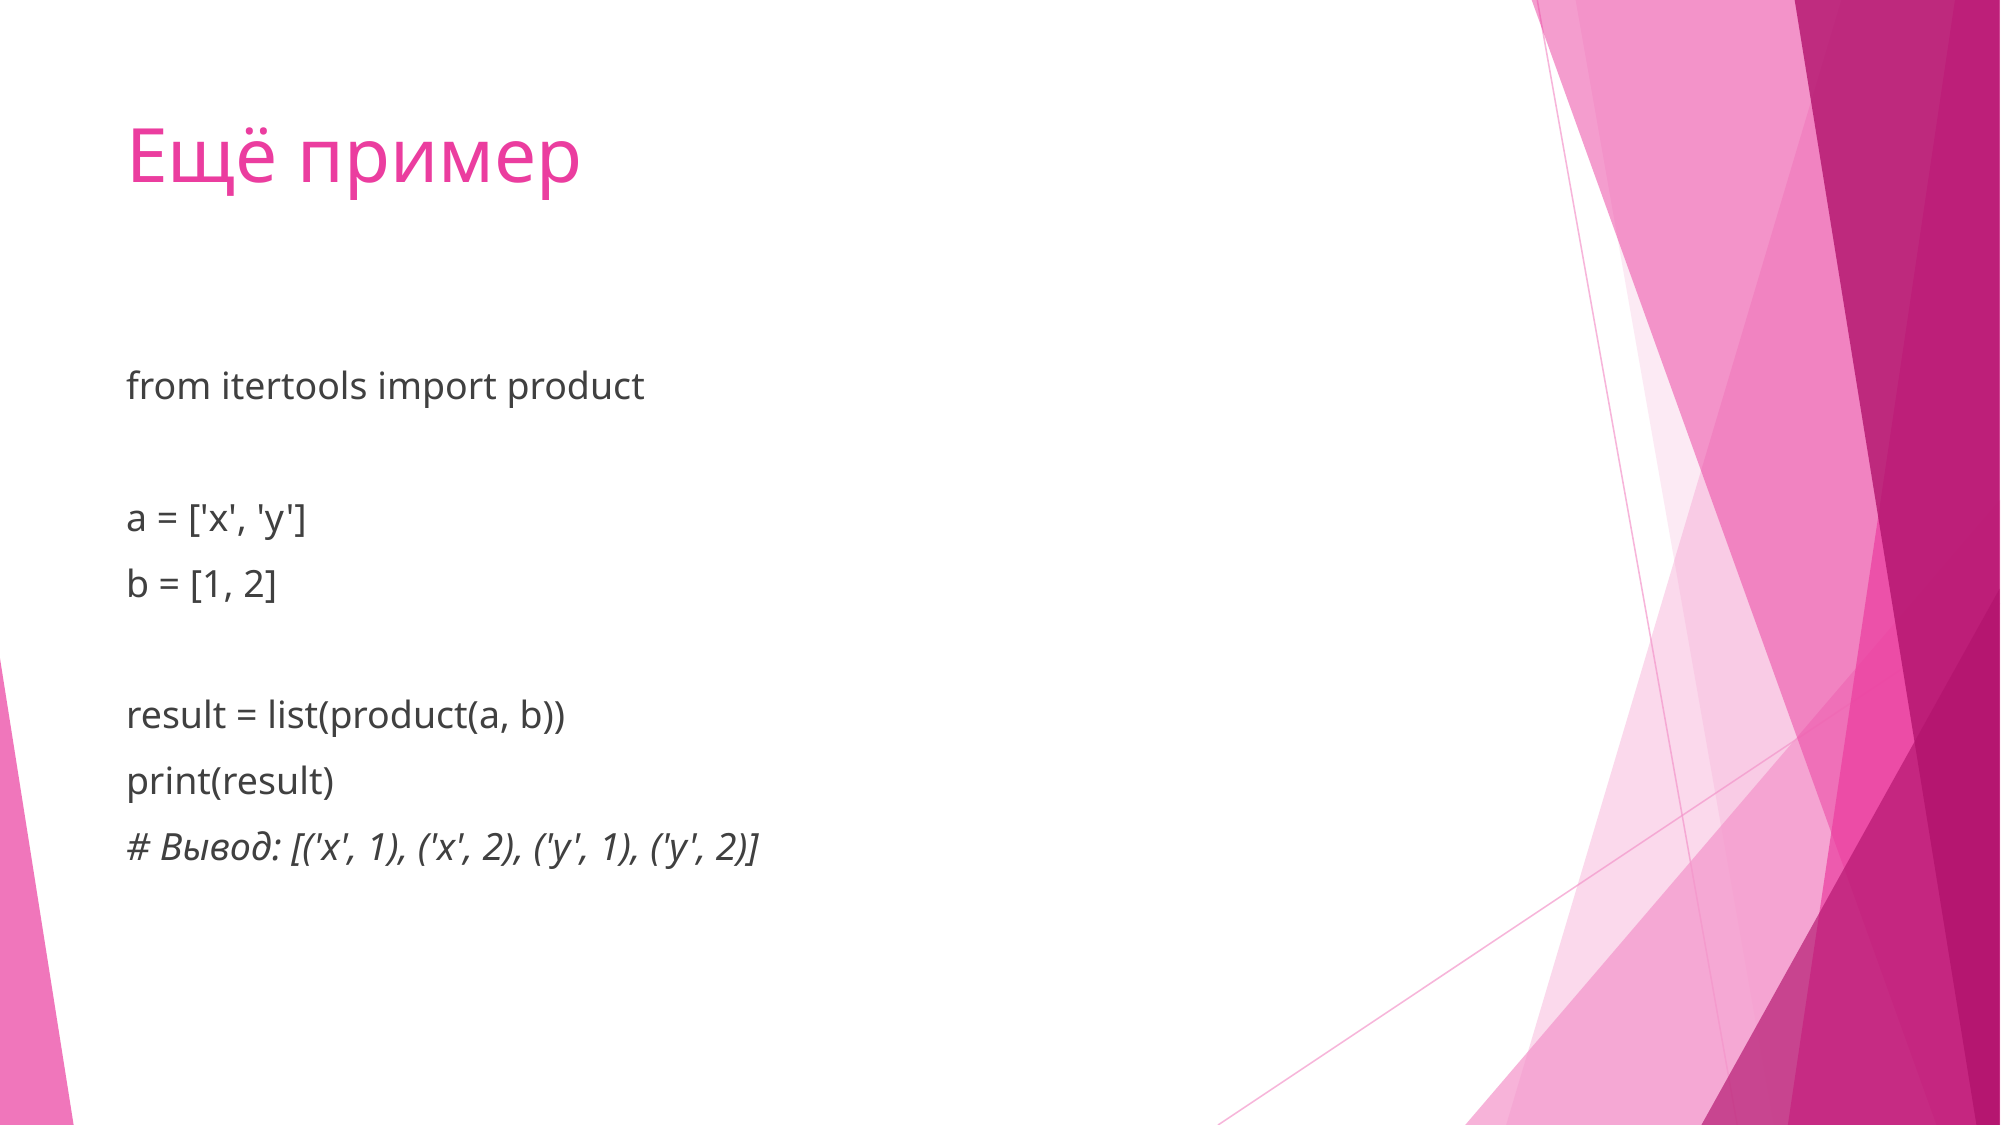

# Ещё пример
from itertools import product
a = ['x', 'y']
b = [1, 2]
result = list(product(a, b))
print(result)
# Вывод: [('x', 1), ('x', 2), ('y', 1), ('y', 2)]